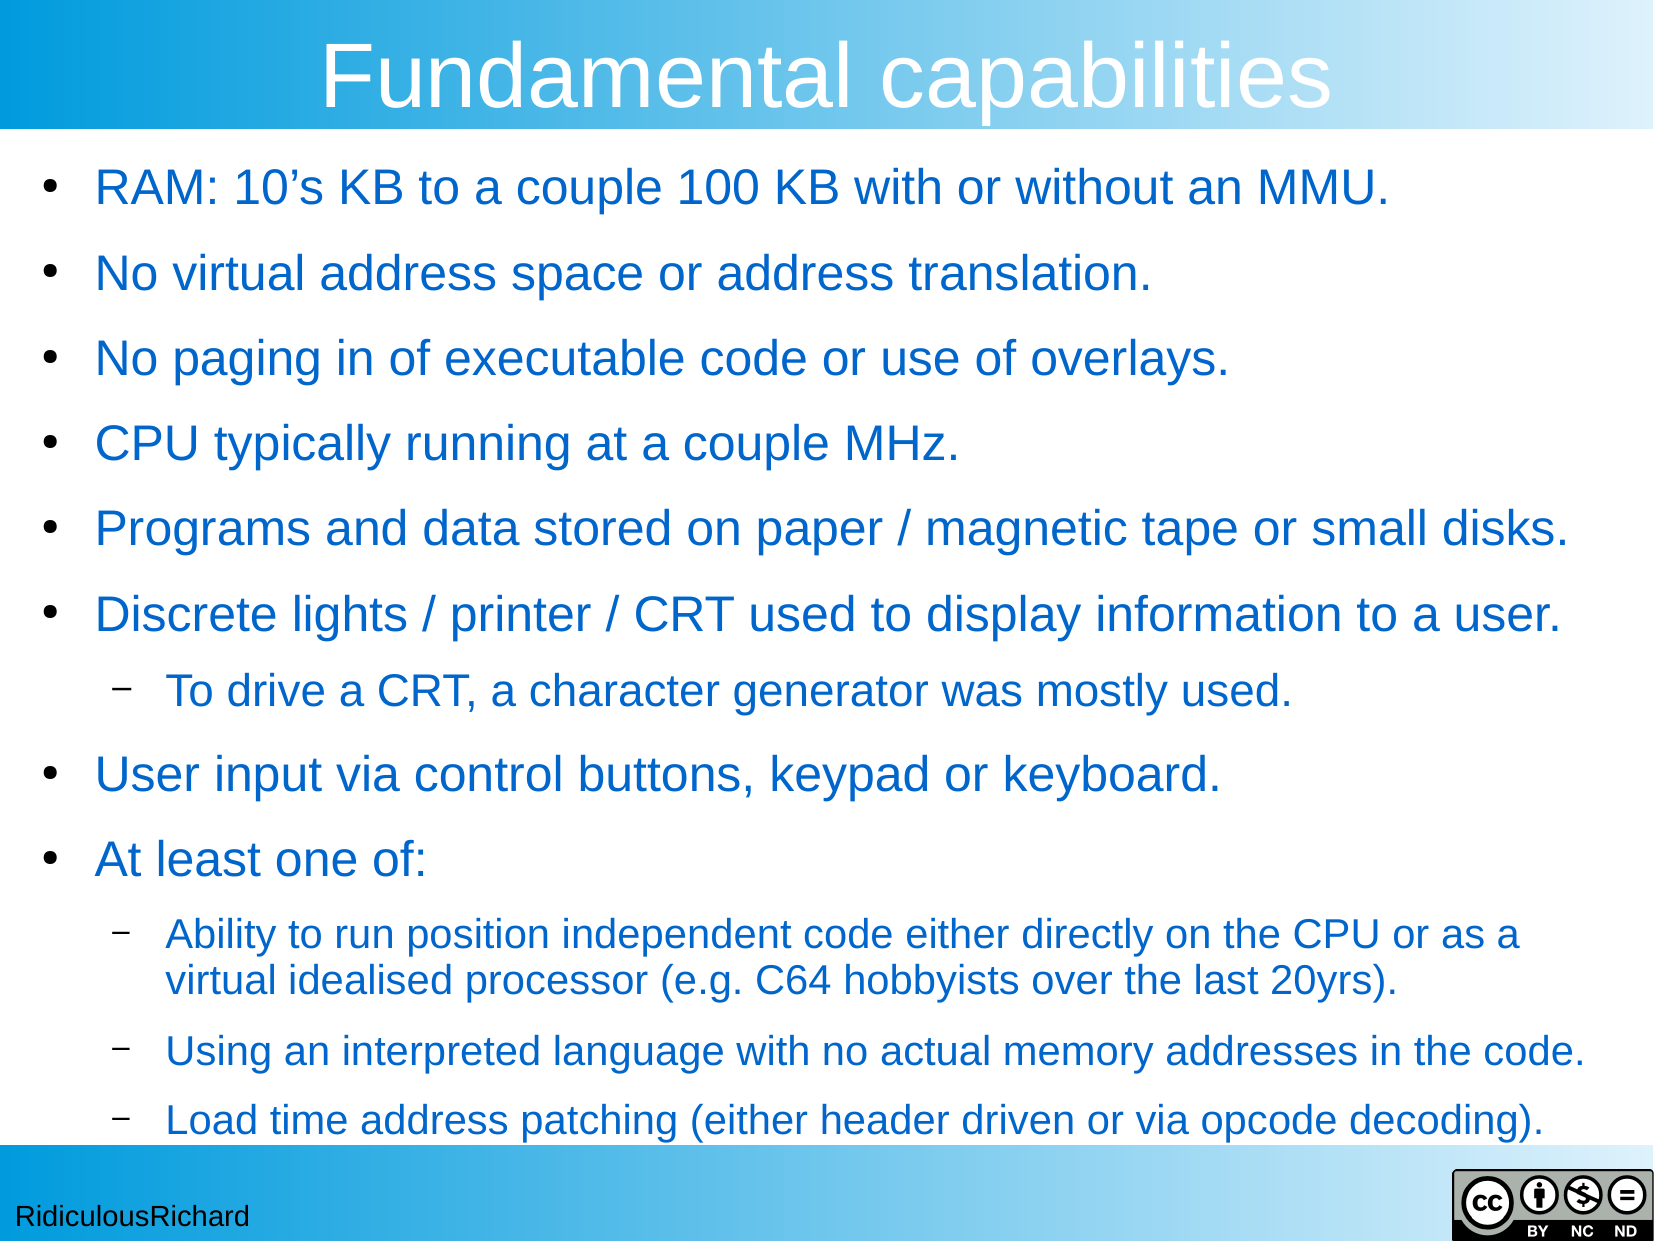

Fundamental capabilities
# RAM: 10’s KB to a couple 100 KB with or without an MMU.
No virtual address space or address translation.
No paging in of executable code or use of overlays.
CPU typically running at a couple MHz.
Programs and data stored on paper / magnetic tape or small disks.
Discrete lights / printer / CRT used to display information to a user.
To drive a CRT, a character generator was mostly used.
User input via control buttons, keypad or keyboard.
At least one of:
Ability to run position independent code either directly on the CPU or as a virtual idealised processor (e.g. C64 hobbyists over the last 20yrs).
Using an interpreted language with no actual memory addresses in the code.
Load time address patching (either header driven or via opcode decoding).